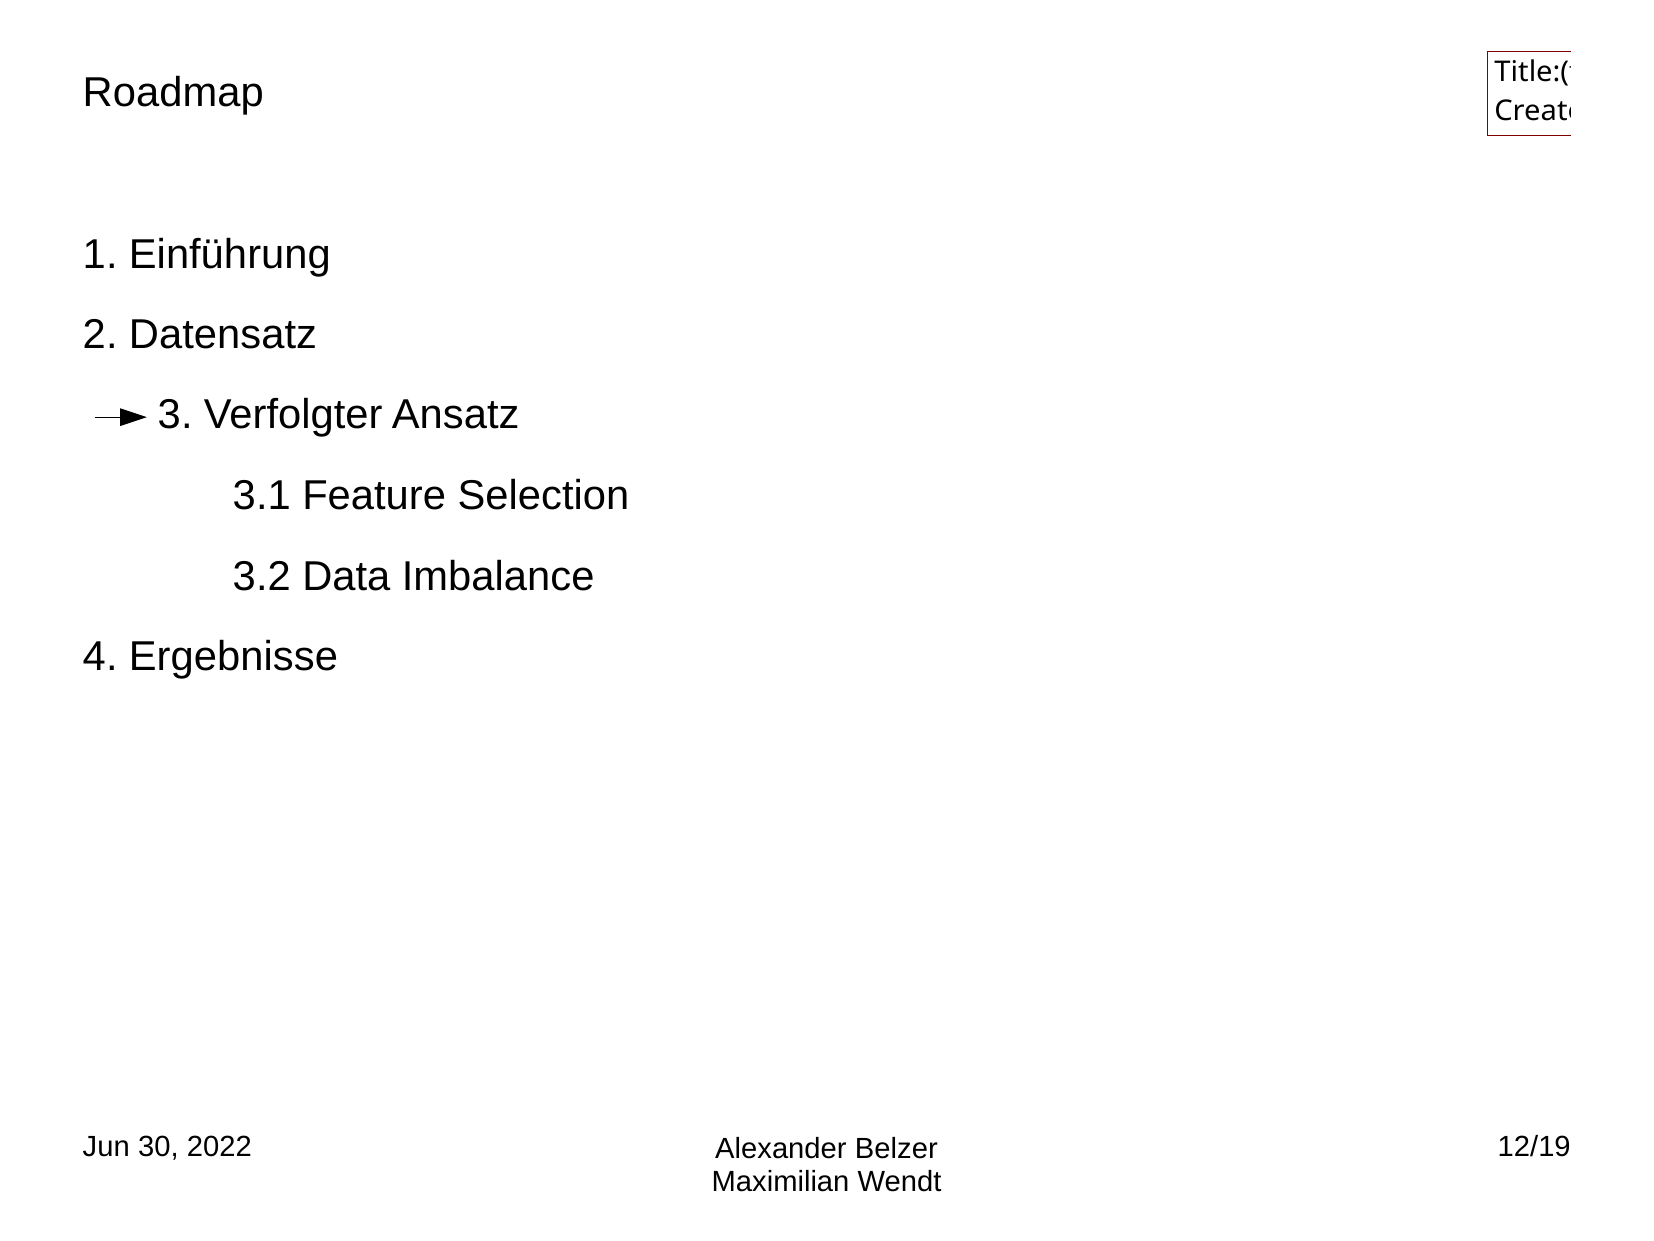

# Roadmap
1. Einführung
2. Datensatz
	3. Verfolgter Ansatz
		3.1 Feature Selection
		3.2 Data Imbalance
4. Ergebnisse
March 16 2022
12